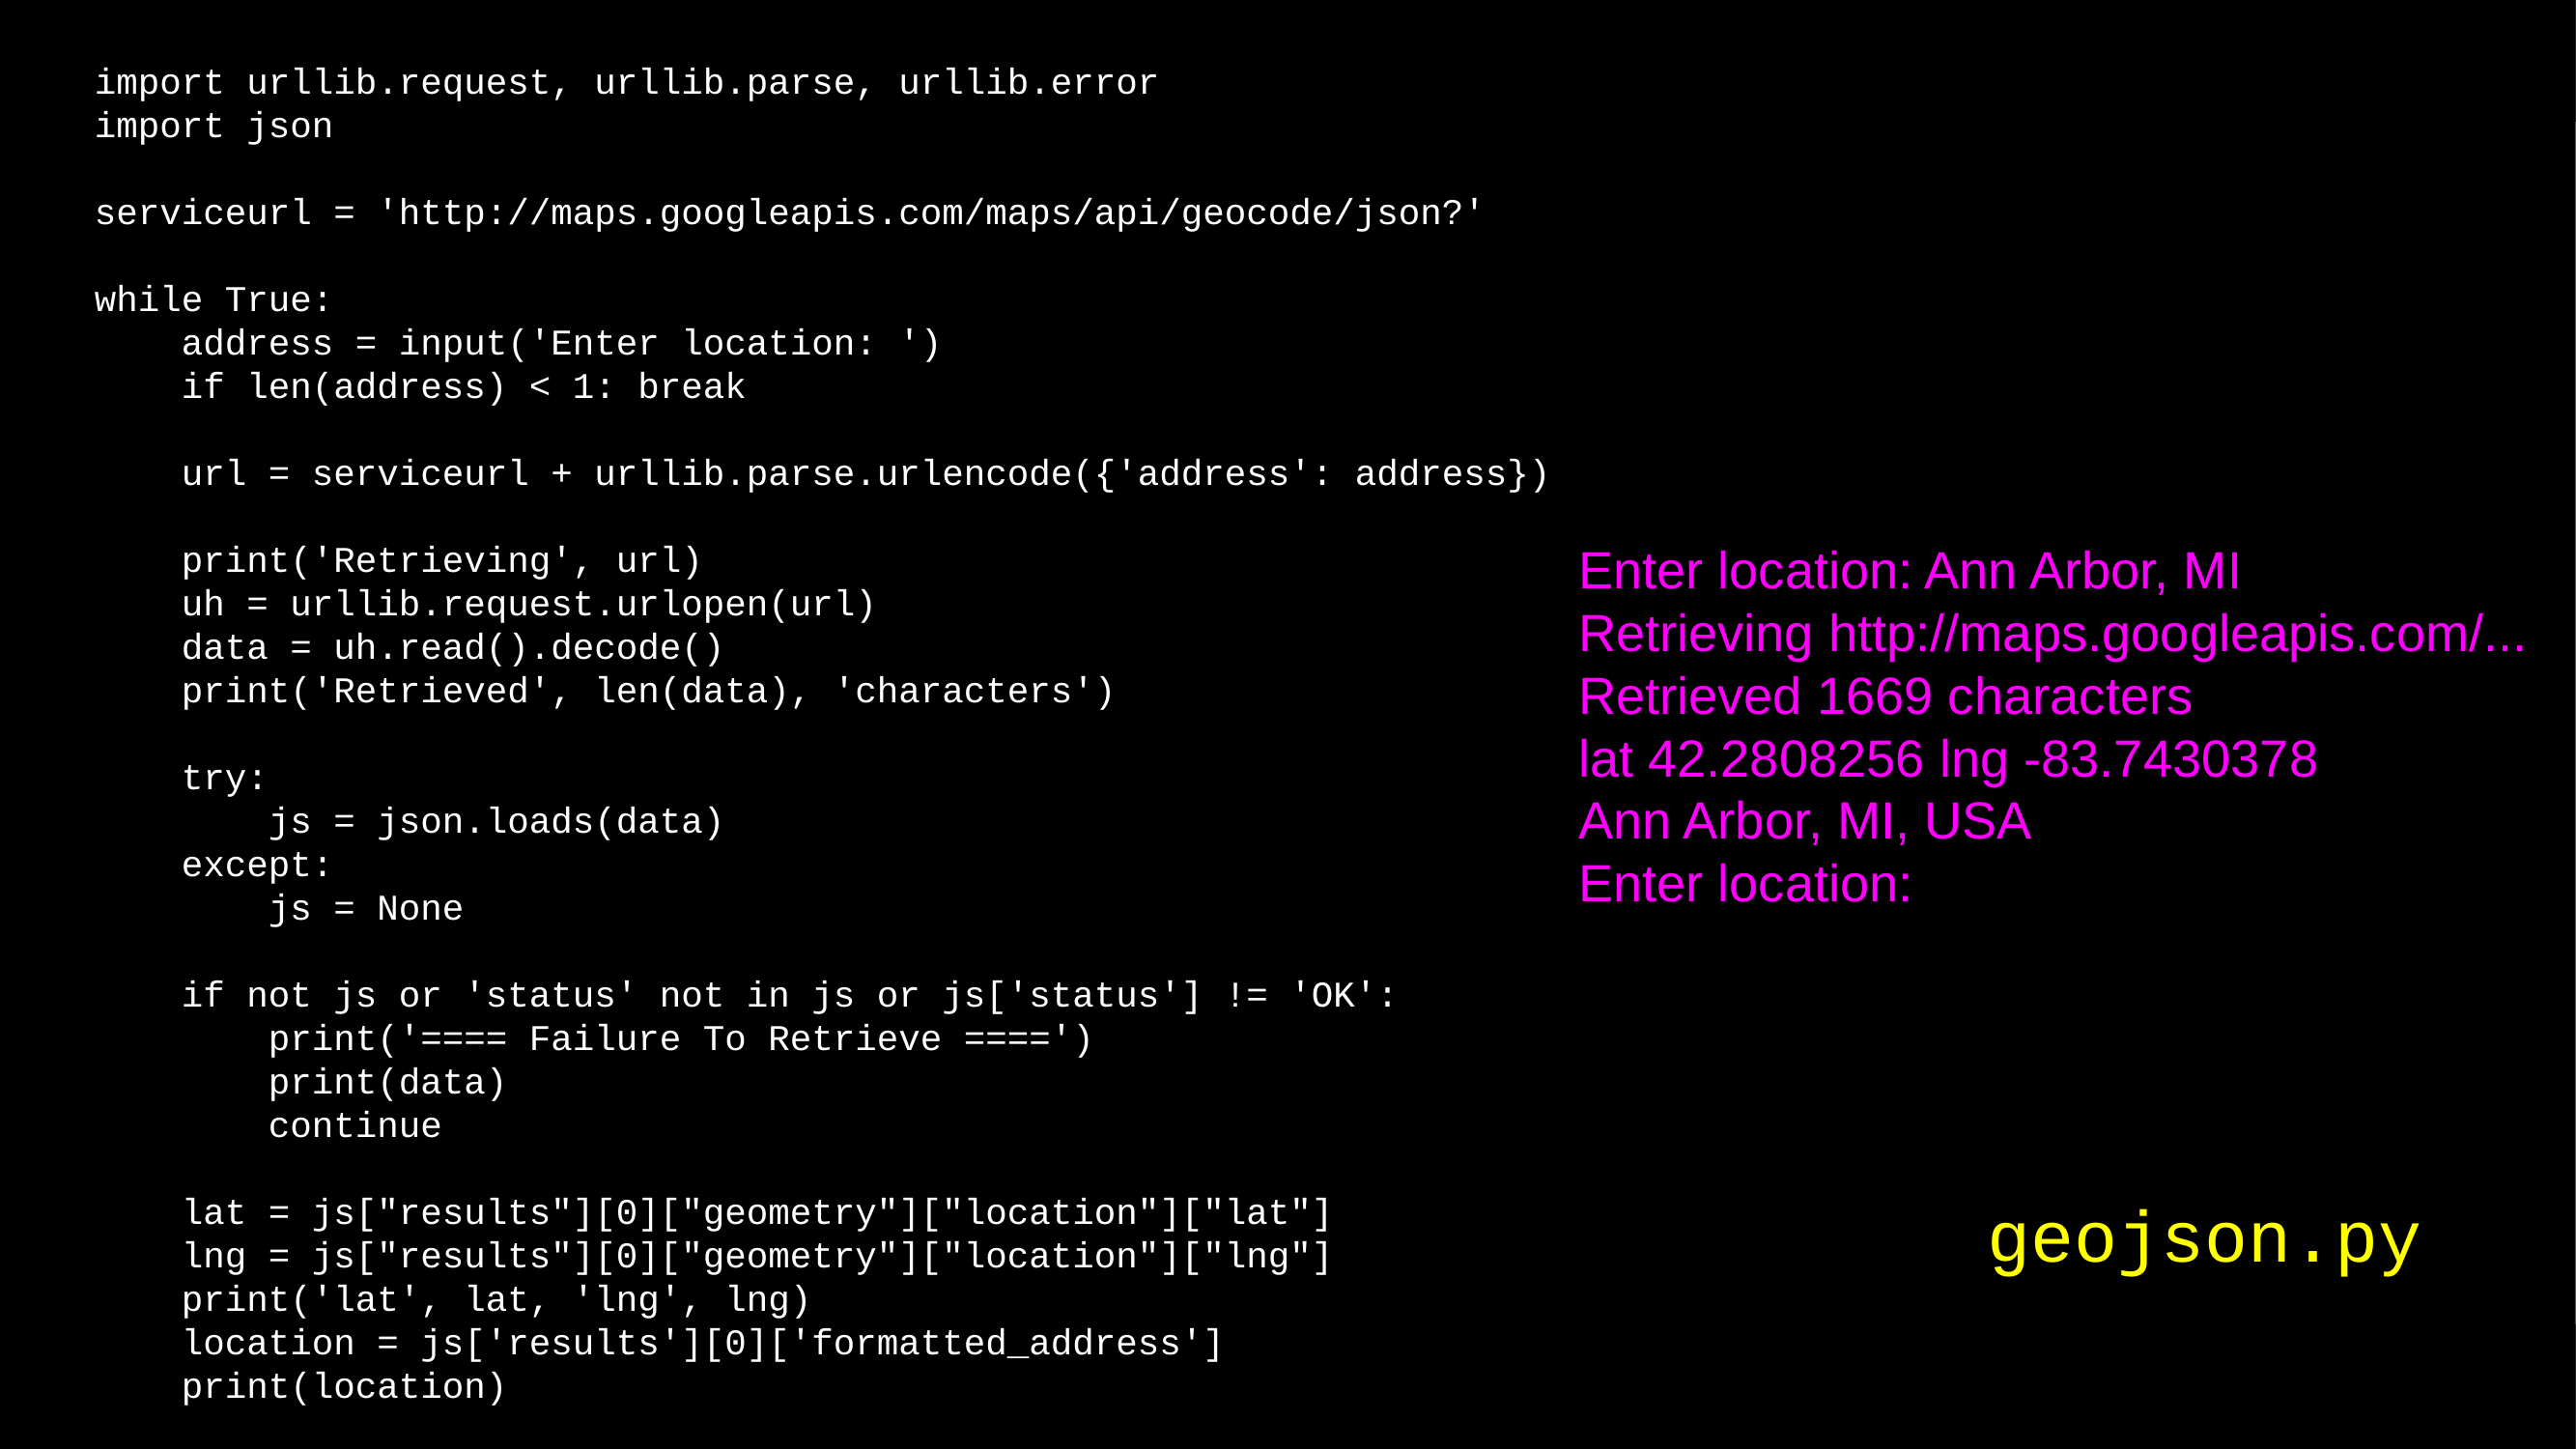

import urllib.request, urllib.parse, urllib.error
import json
serviceurl = 'http://maps.googleapis.com/maps/api/geocode/json?'
while True:
 address = input('Enter location: ')
 if len(address) < 1: break
 url = serviceurl + urllib.parse.urlencode({'address': address})
 print('Retrieving', url)
 uh = urllib.request.urlopen(url)
 data = uh.read().decode()
 print('Retrieved', len(data), 'characters')
 try:
 js = json.loads(data)
 except:
 js = None
 if not js or 'status' not in js or js['status'] != 'OK':
 print('==== Failure To Retrieve ====')
 print(data)
 continue
 lat = js["results"][0]["geometry"]["location"]["lat"]
 lng = js["results"][0]["geometry"]["location"]["lng"]
 print('lat', lat, 'lng', lng)
 location = js['results'][0]['formatted_address']
 print(location)
Enter location: Ann Arbor, MI
Retrieving http://maps.googleapis.com/...
Retrieved 1669 characters
lat 42.2808256 lng -83.7430378
Ann Arbor, MI, USA
Enter location:
geojson.py